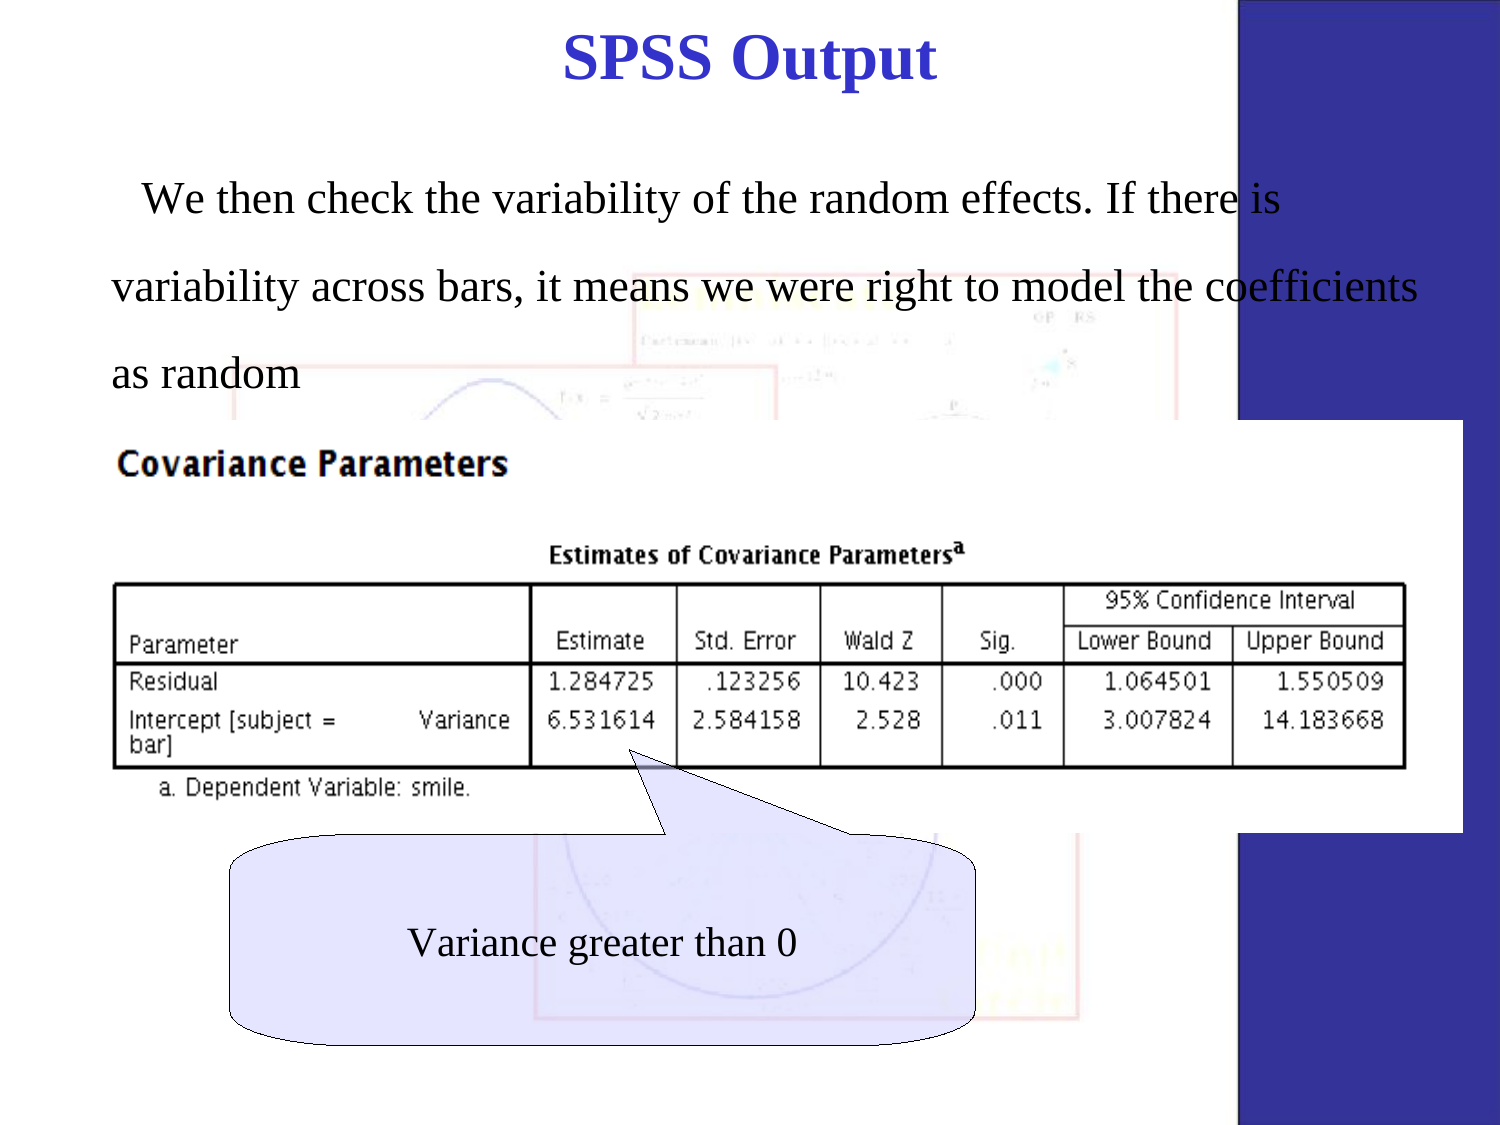

# SPSS Output
We then check the variability of the random effects. If there is variability across bars, it means we were right to model the coefficients as random
Variance greater than 0
102